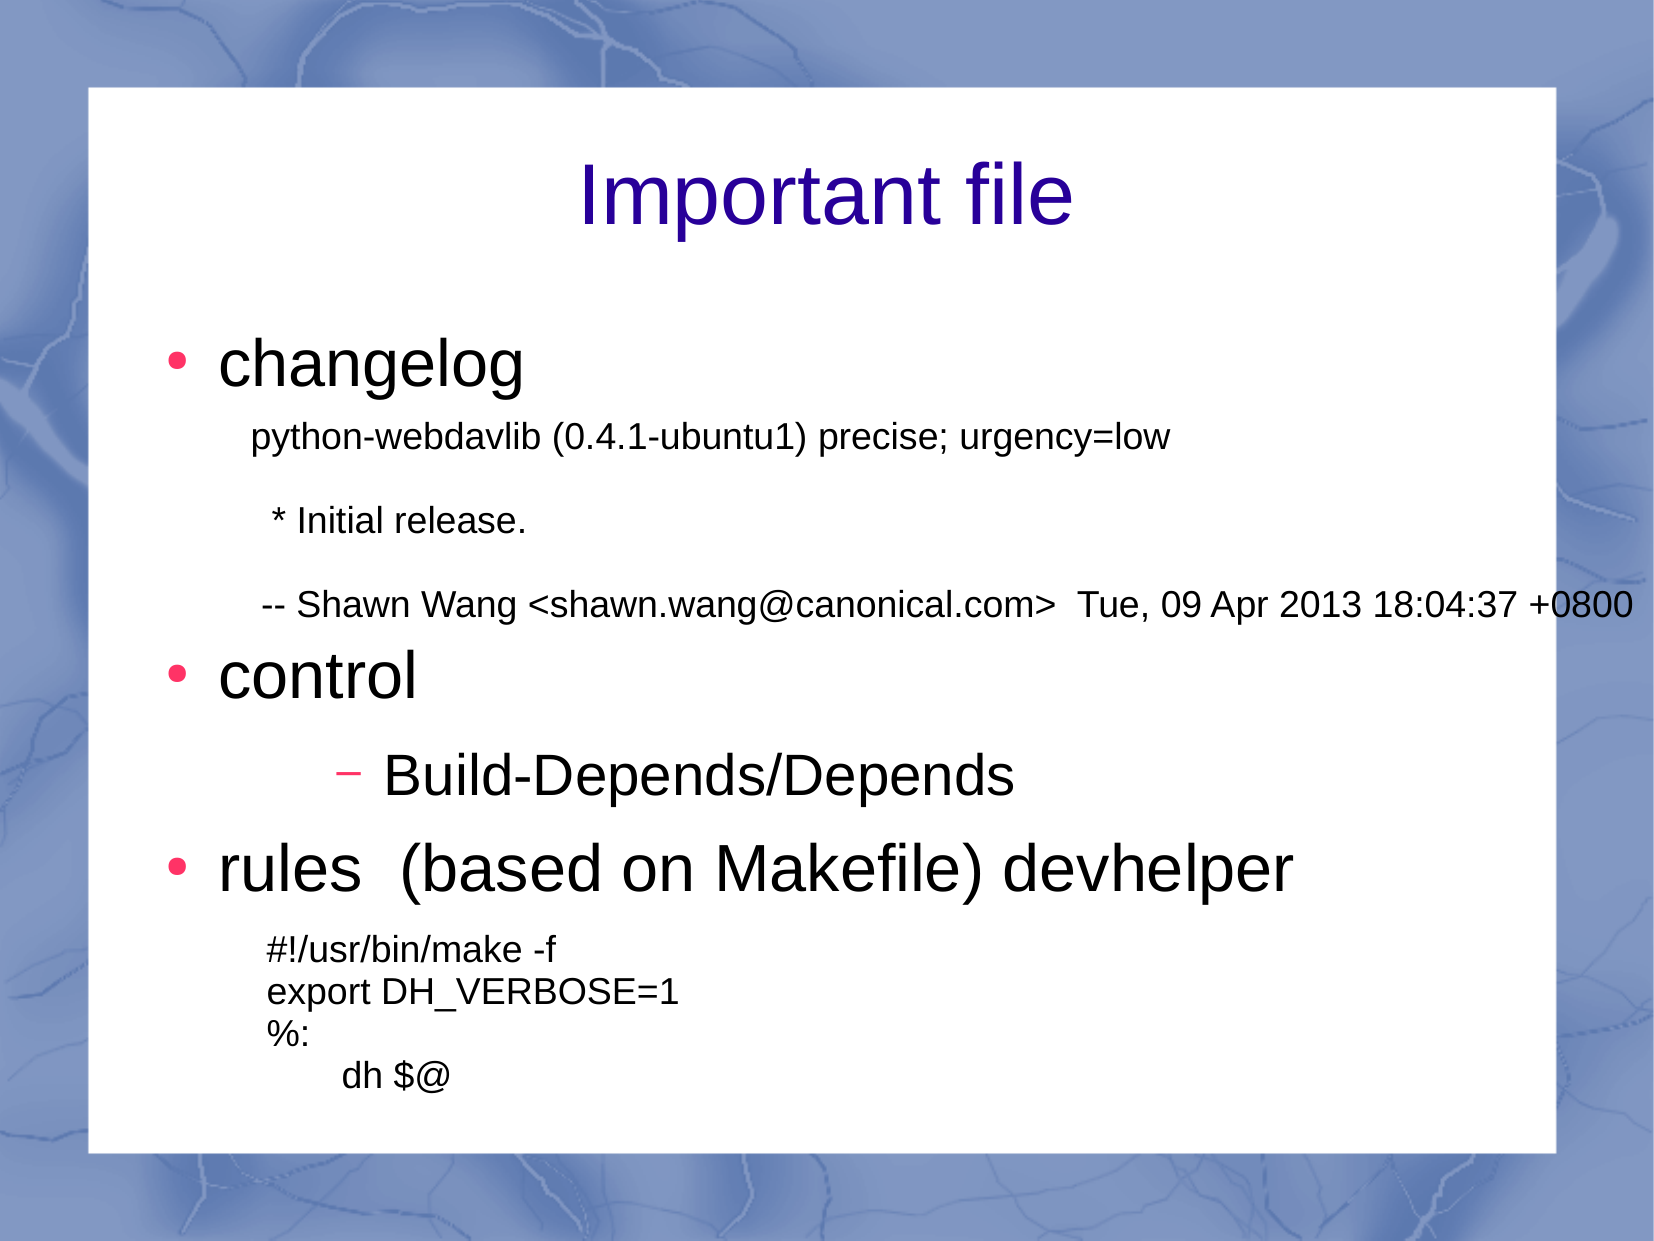

# Important file
changelog
control
Build-Depends/Depends
rules (based on Makefile) devhelper
python-webdavlib (0.4.1-ubuntu1) precise; urgency=low
 * Initial release.
 -- Shawn Wang <shawn.wang@canonical.com> Tue, 09 Apr 2013 18:04:37 +0800
#!/usr/bin/make -f
export DH_VERBOSE=1
%:
	dh $@